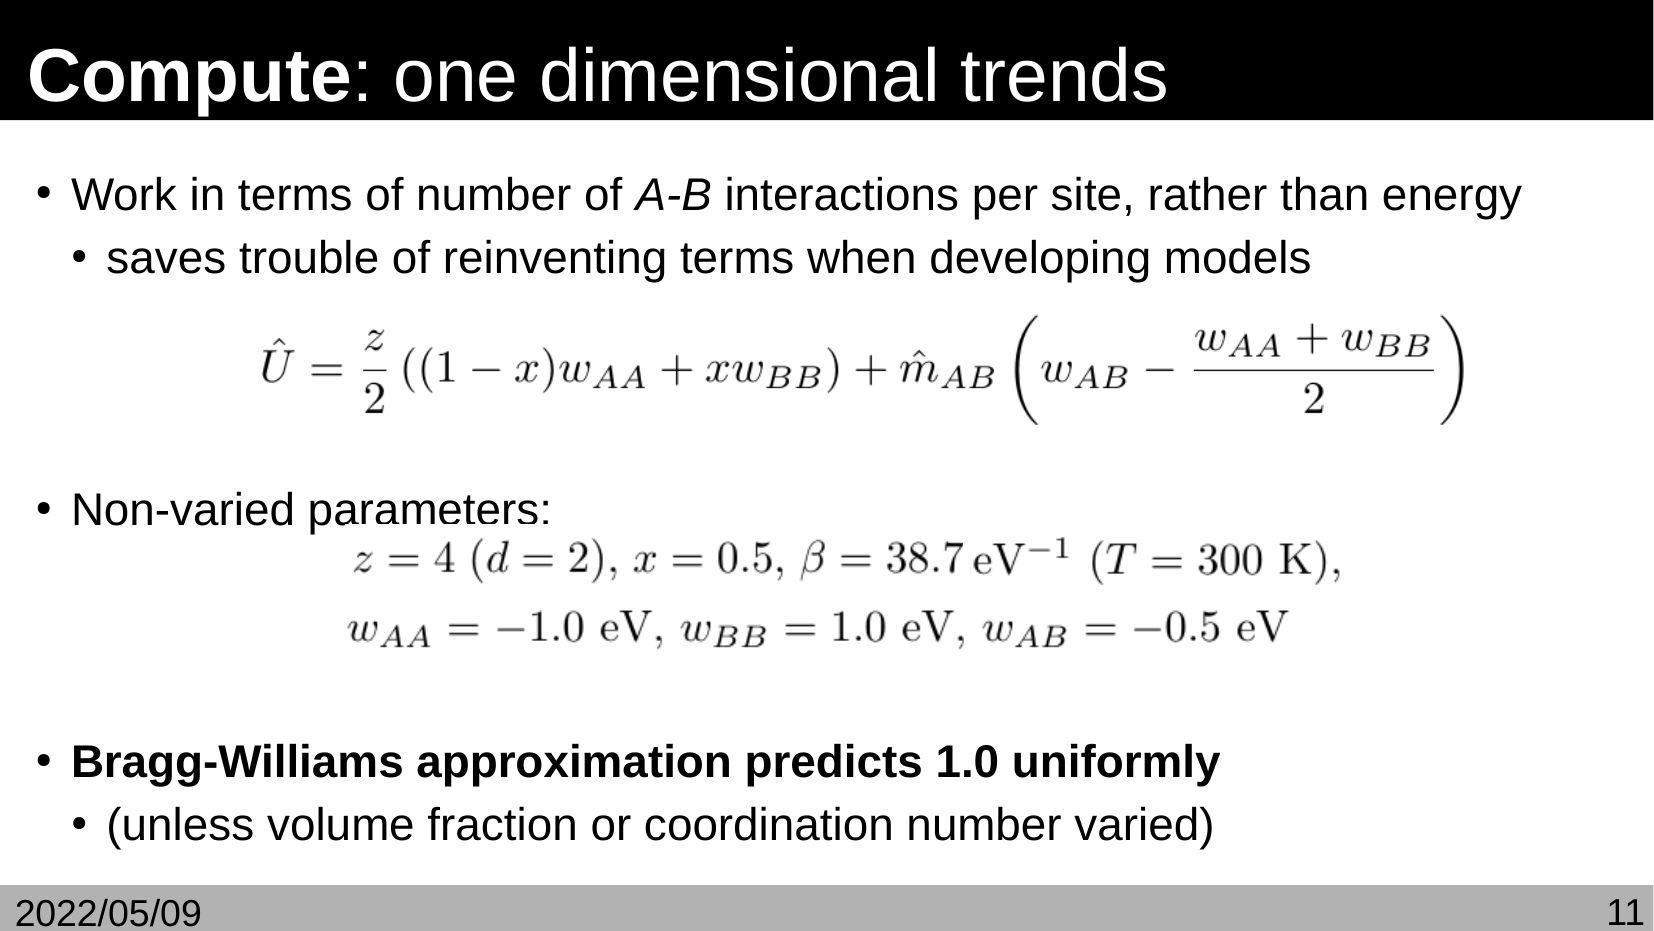

Compute: one dimensional trends
Work in terms of number of A-B interactions per site, rather than energy
saves trouble of reinventing terms when developing models
Non-varied parameters:
Bragg-Williams approximation predicts 1.0 uniformly
(unless volume fraction or coordination number varied)
2022/05/09